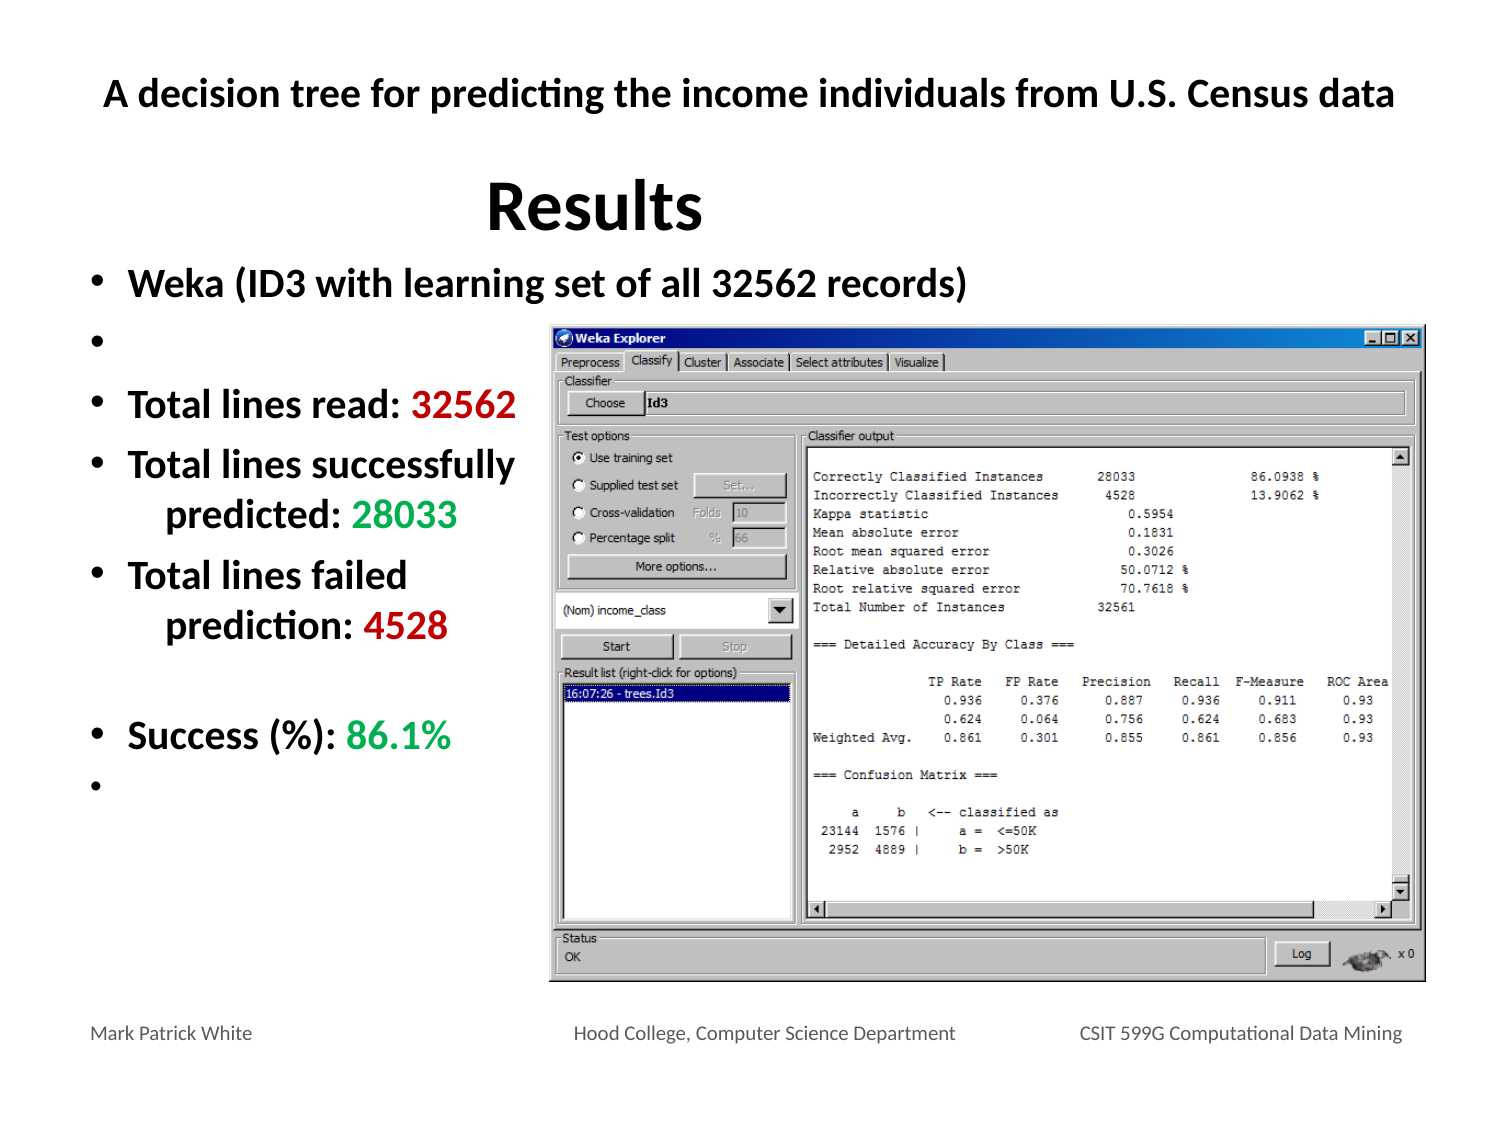

# A decision tree for predicting the income individuals from U.S. Census data
Results
Weka (ID3 with learning set of all 32562 records)
Total lines read: 32562
Total lines successfully
predicted: 28033
Total lines failed
prediction: 4528
Success (%): 86.1%
Mark Patrick White	Hood College, Computer Science Department	CSIT 599G Computational Data Mining